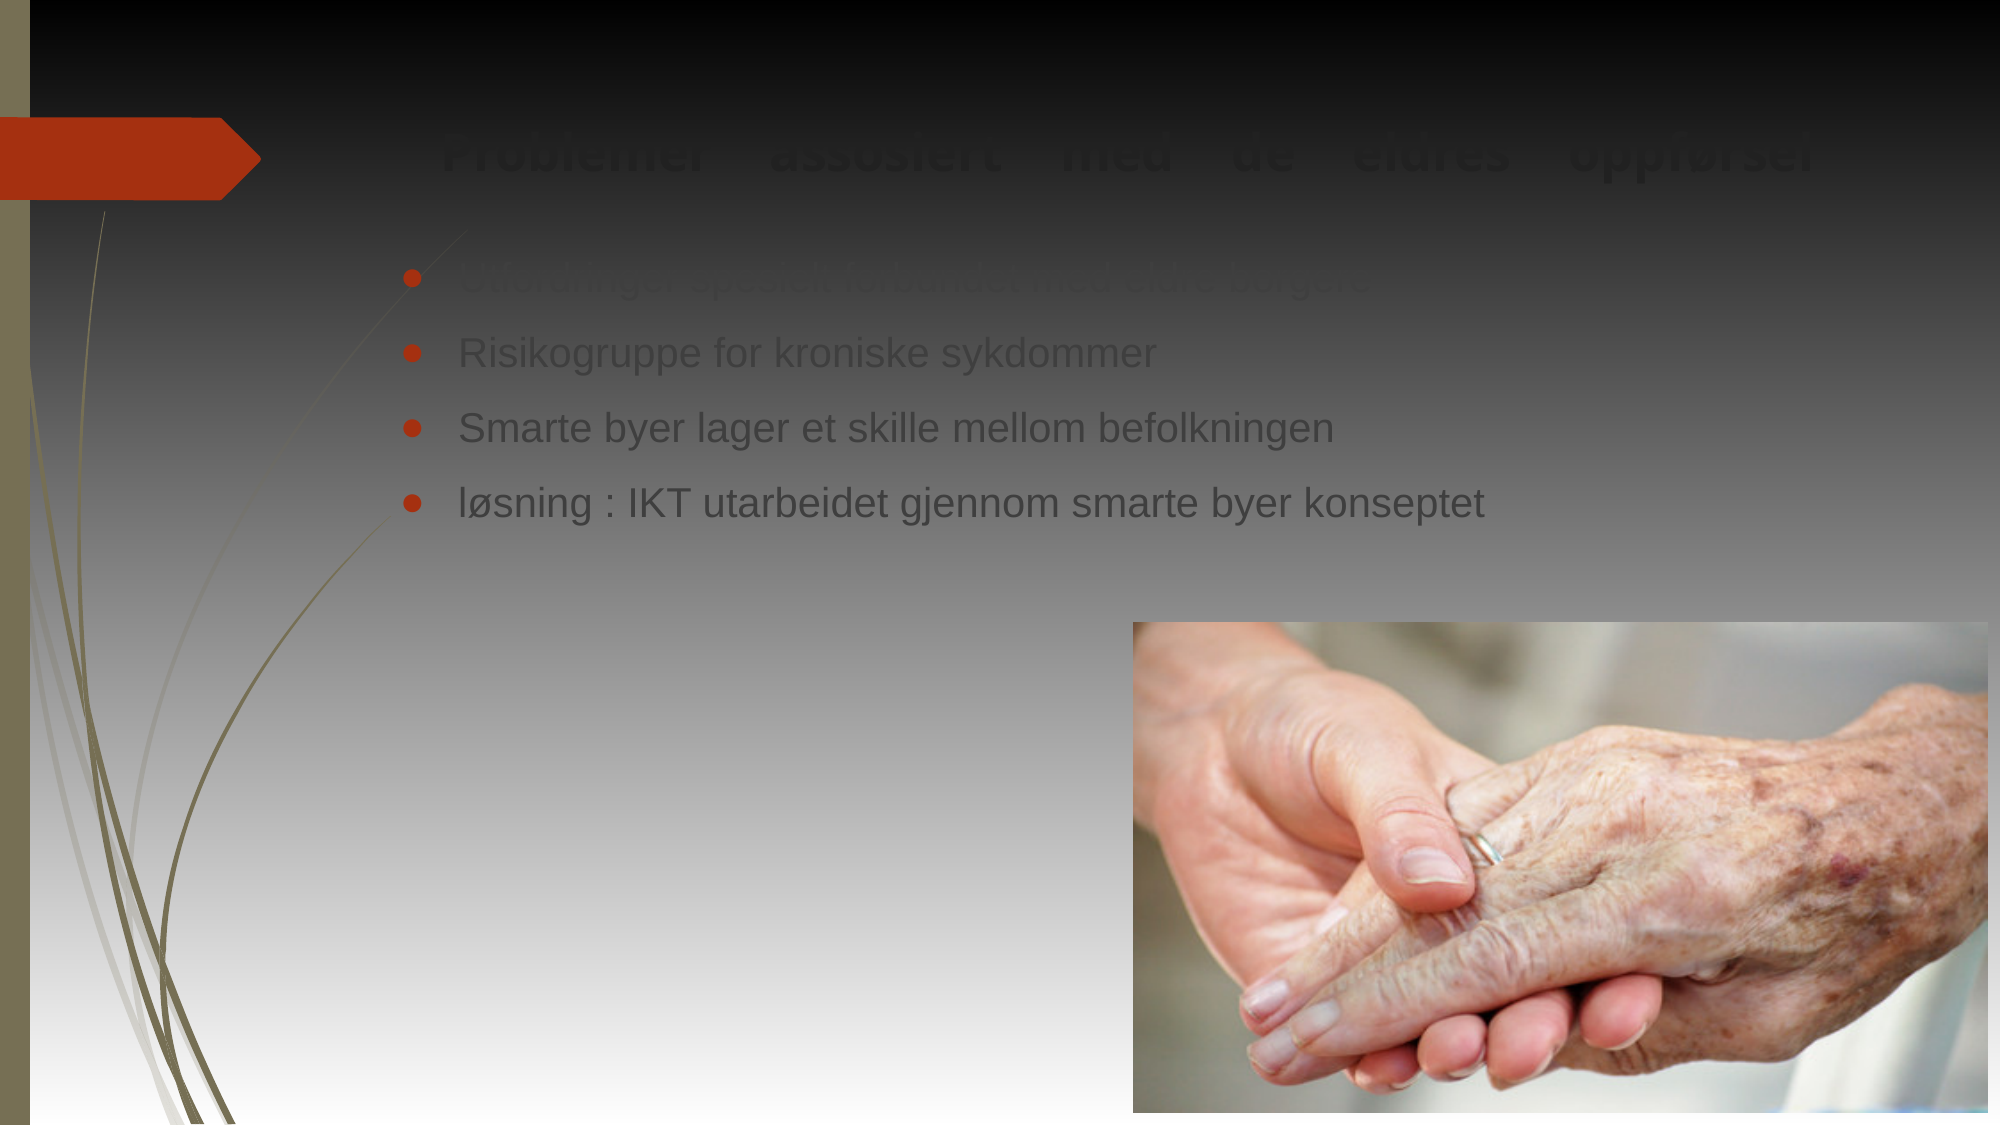

# Problemer assosiert med de eldres oppførsel
Utfordringer spesielt forbundet med eldre borgere
Risikogruppe for kroniske sykdommer
Smarte byer lager et skille mellom befolkningen
løsning : IKT utarbeidet gjennom smarte byer konseptet